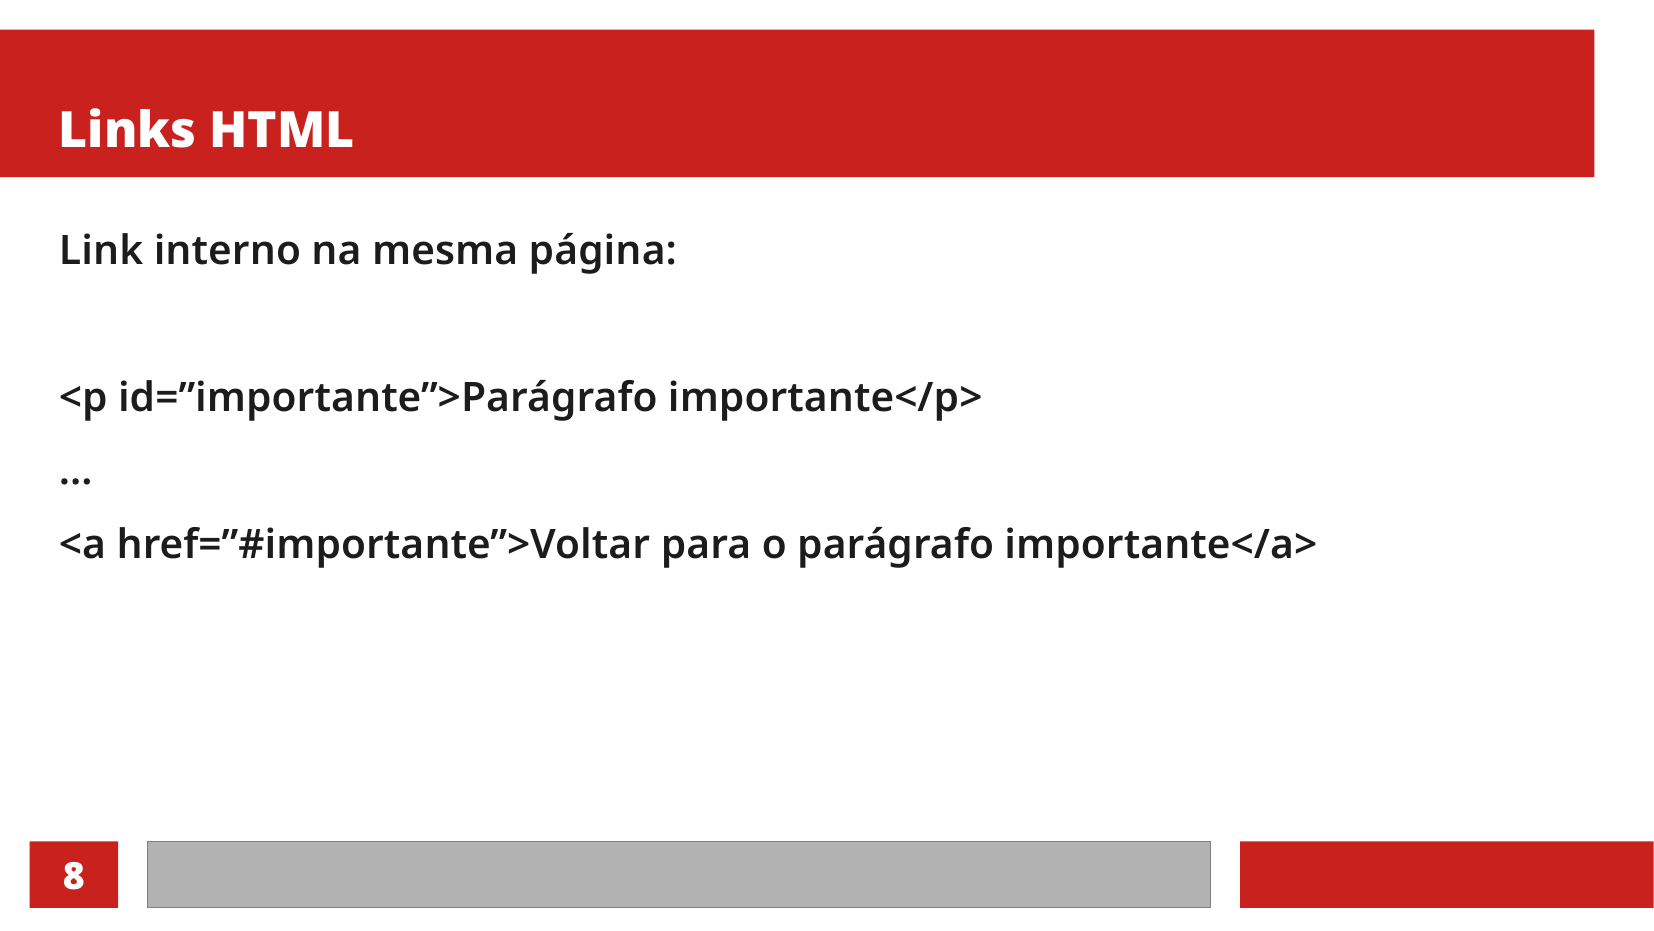

# Links HTML
Link interno na mesma página:
<p id=”importante”>Parágrafo importante</p>
…
<a href=”#importante”>Voltar para o parágrafo importante</a>
8